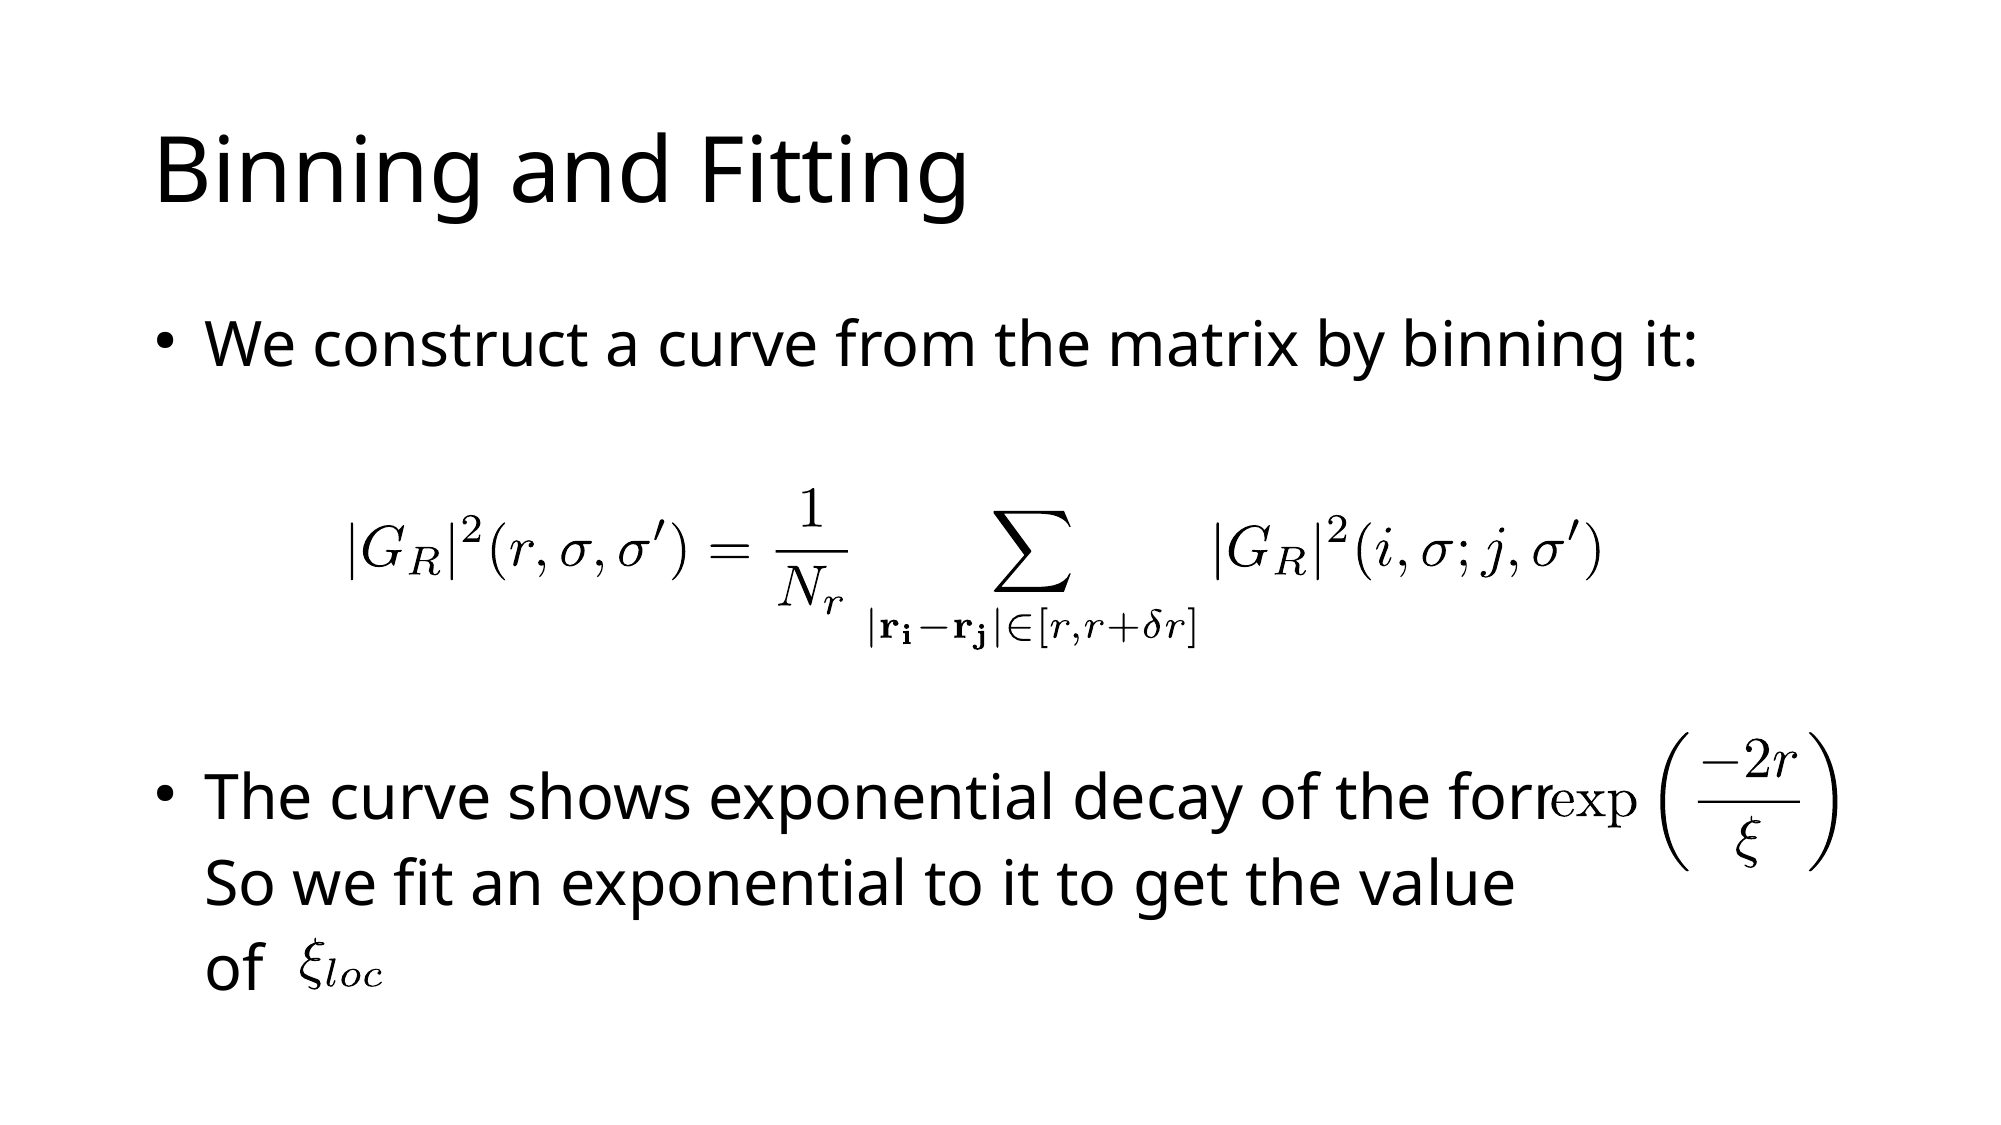

# Binning and Fitting
We construct a curve from the matrix by binning it:
The curve shows exponential decay of the form So we fit an exponential to it to get the value of